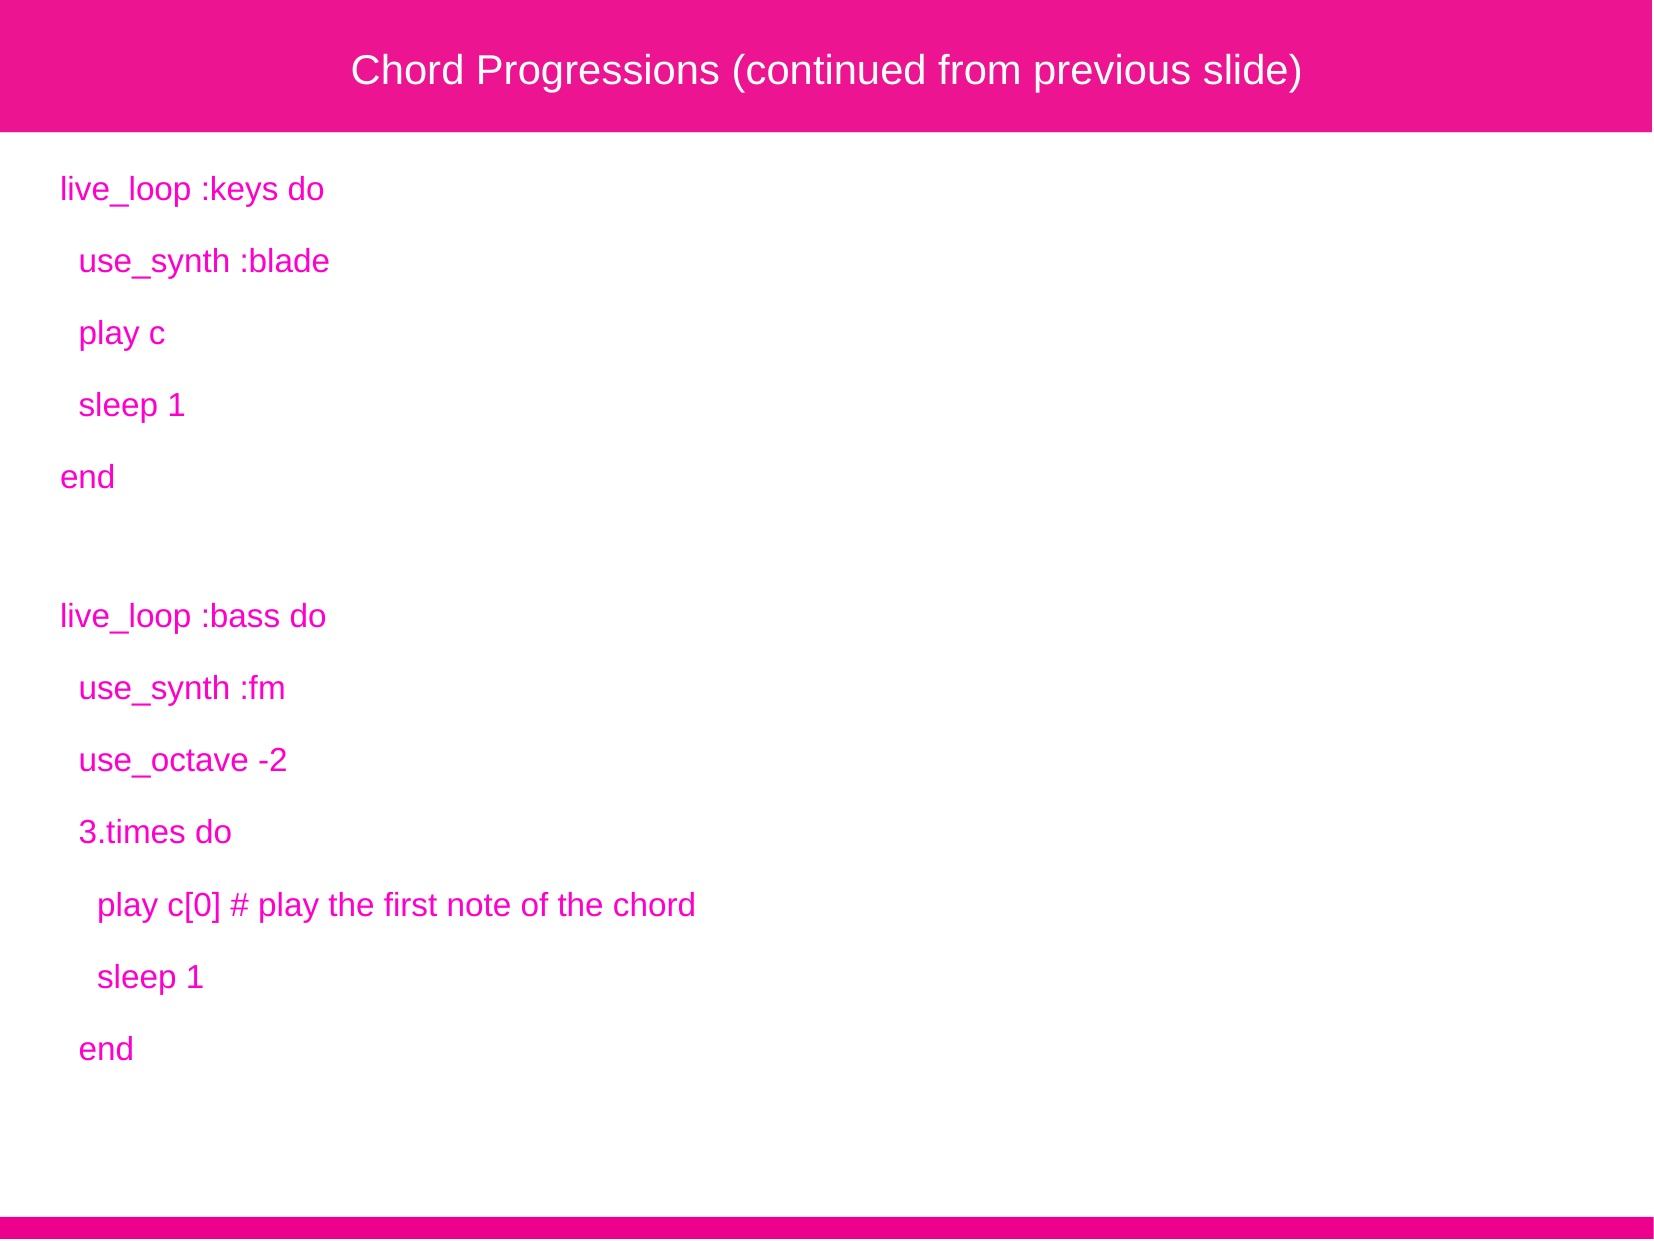

Chord Progressions (continued from previous slide)
# live_loop :keys do
 use_synth :blade
 play c
 sleep 1
end
live_loop :bass do
 use_synth :fm
 use_octave -2
 3.times do
 play c[0] # play the first note of the chord
 sleep 1
 end